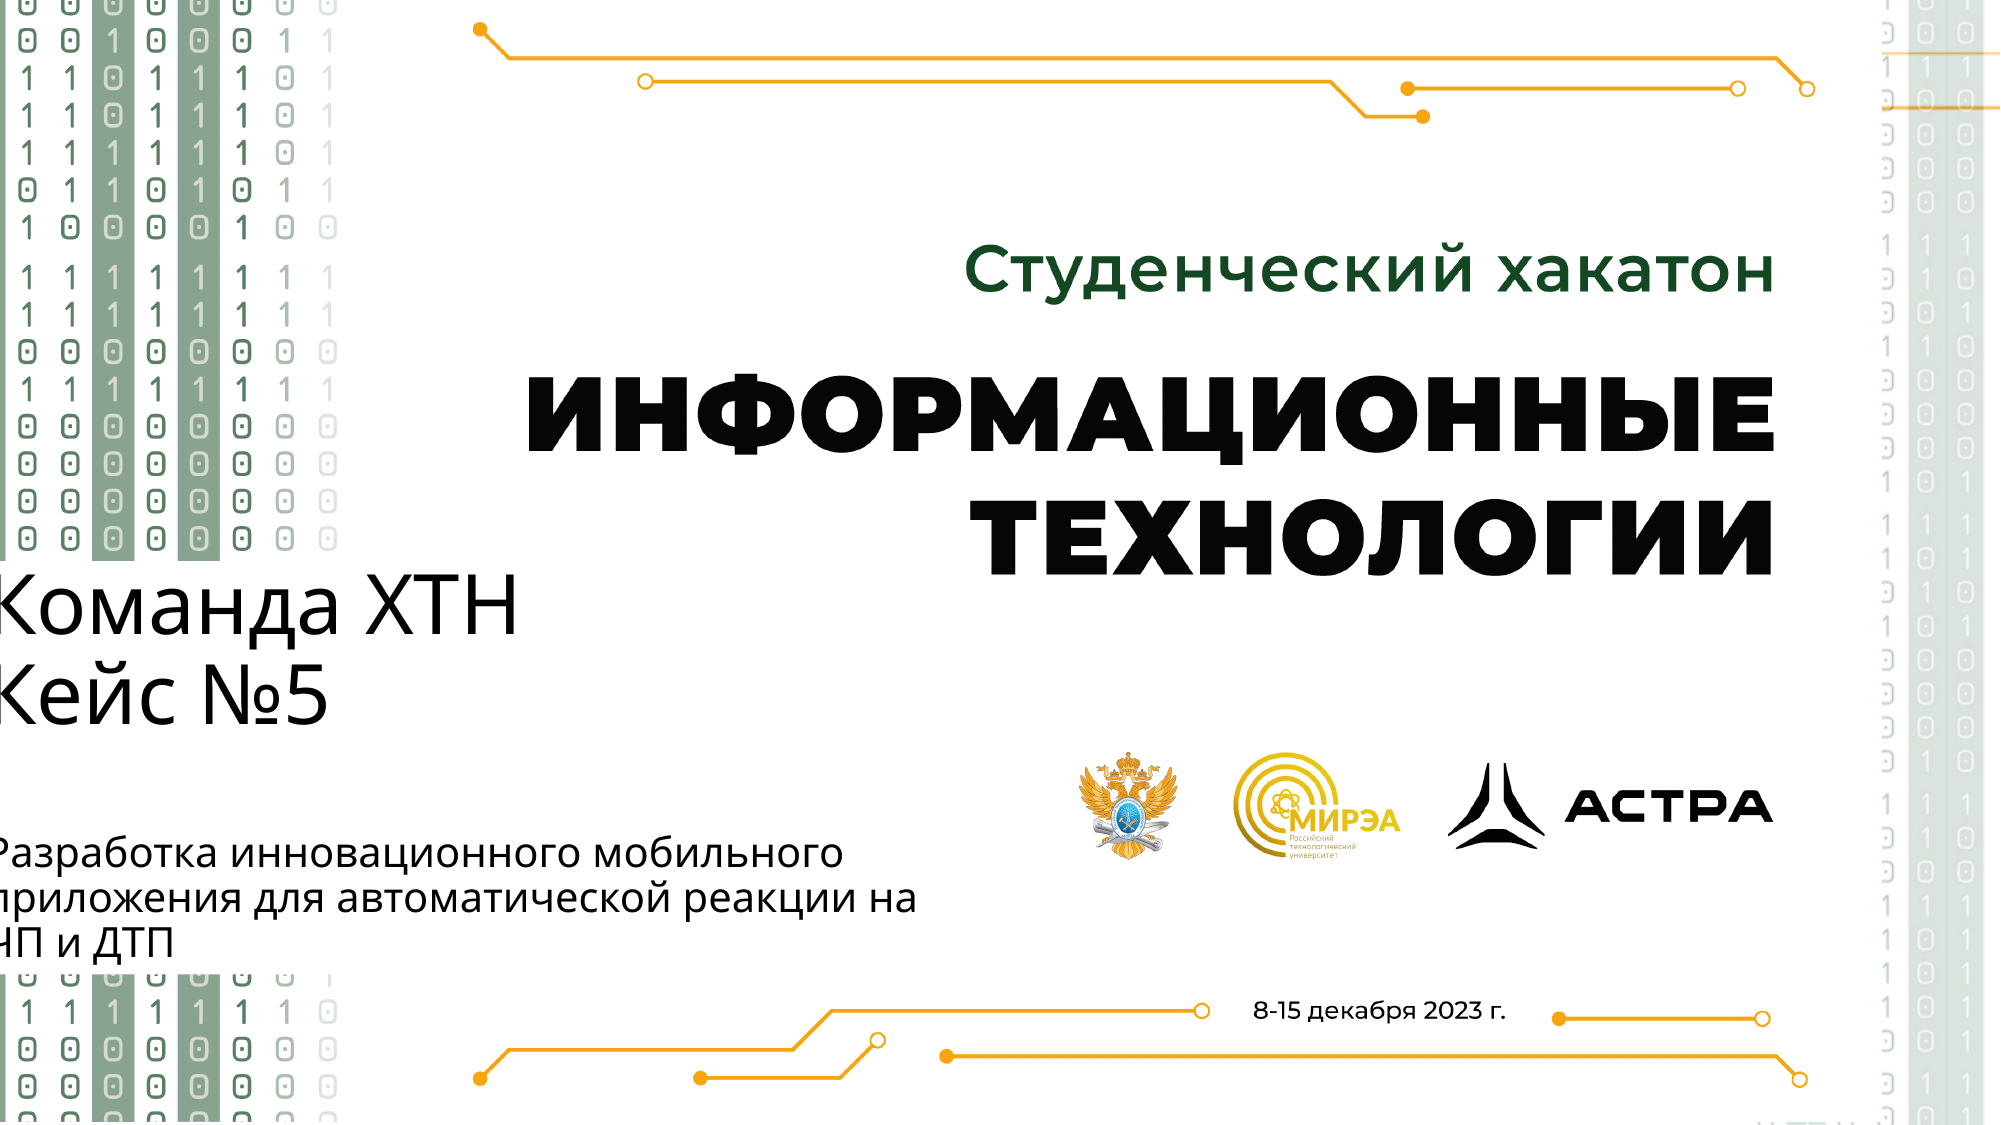

# Команда XTH Кейс №5 Разработка инновационного мобильного приложения для автоматической реакции на ЧП и ДТП